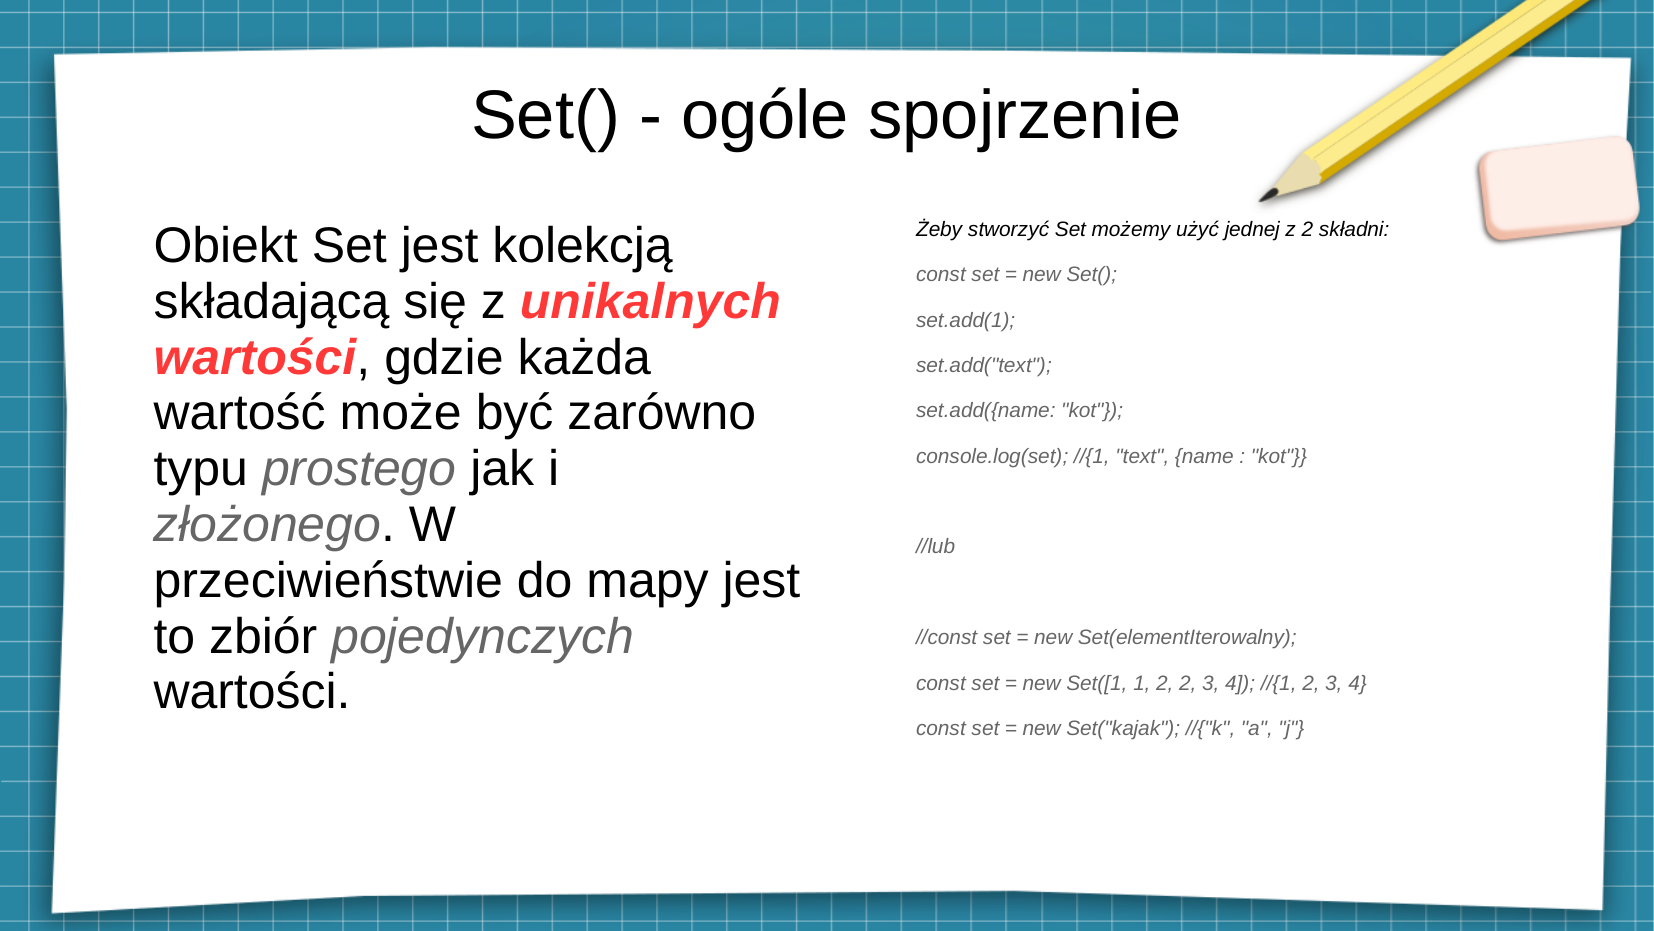

# Set() - ogóle spojrzenie
Obiekt Set jest kolekcją składającą się z unikalnych wartości, gdzie każda wartość może być zarówno typu prostego jak i złożonego. W przeciwieństwie do mapy jest to zbiór pojedynczych wartości.
Żeby stworzyć Set możemy użyć jednej z 2 składni:
const set = new Set();
set.add(1);
set.add("text");
set.add({name: "kot"});
console.log(set); //{1, "text", {name : "kot"}}
//lub
//const set = new Set(elementIterowalny);
const set = new Set([1, 1, 2, 2, 3, 4]); //{1, 2, 3, 4}
const set = new Set("kajak"); //{"k", "a", "j"}